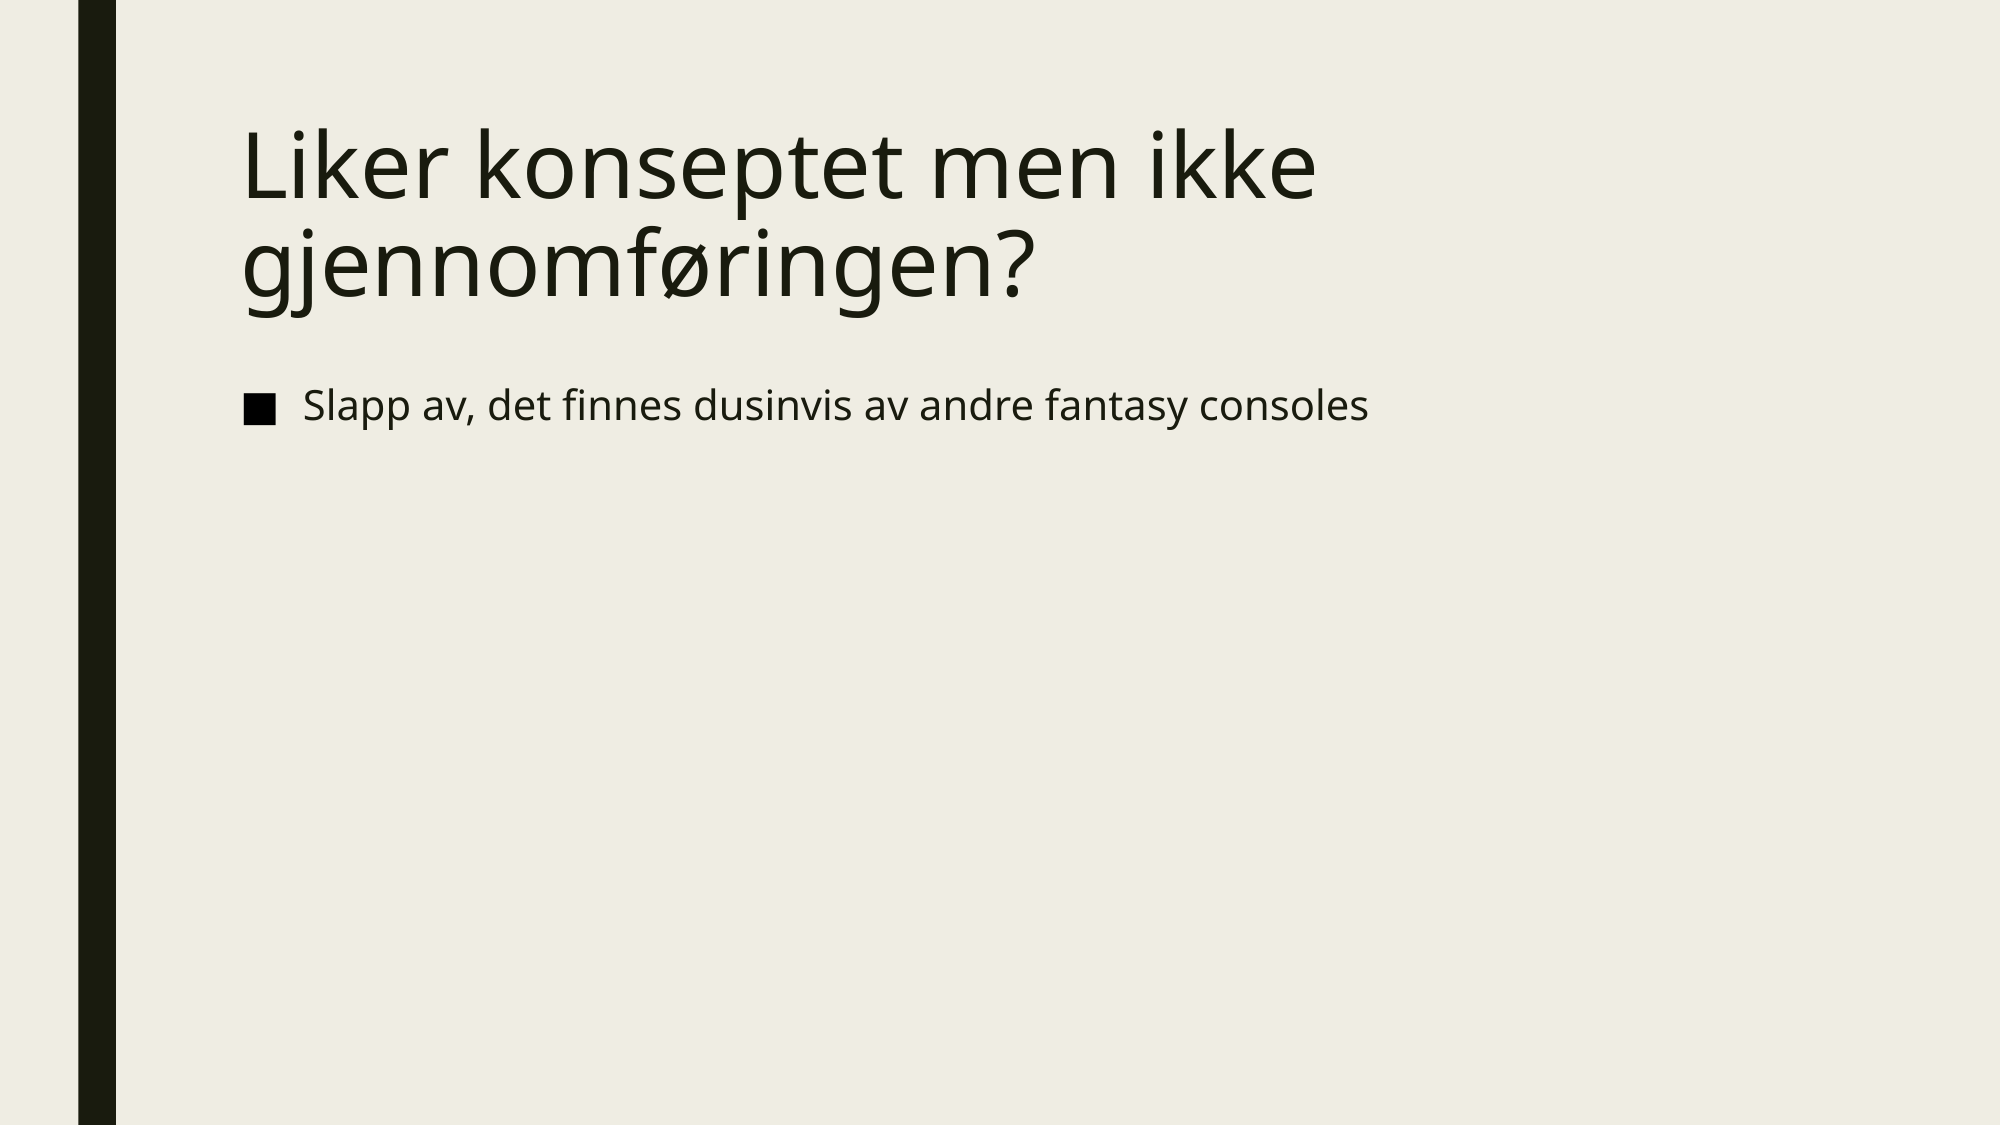

# Liker konseptet men ikke gjennomføringen?
Slapp av, det finnes dusinvis av andre fantasy consoles